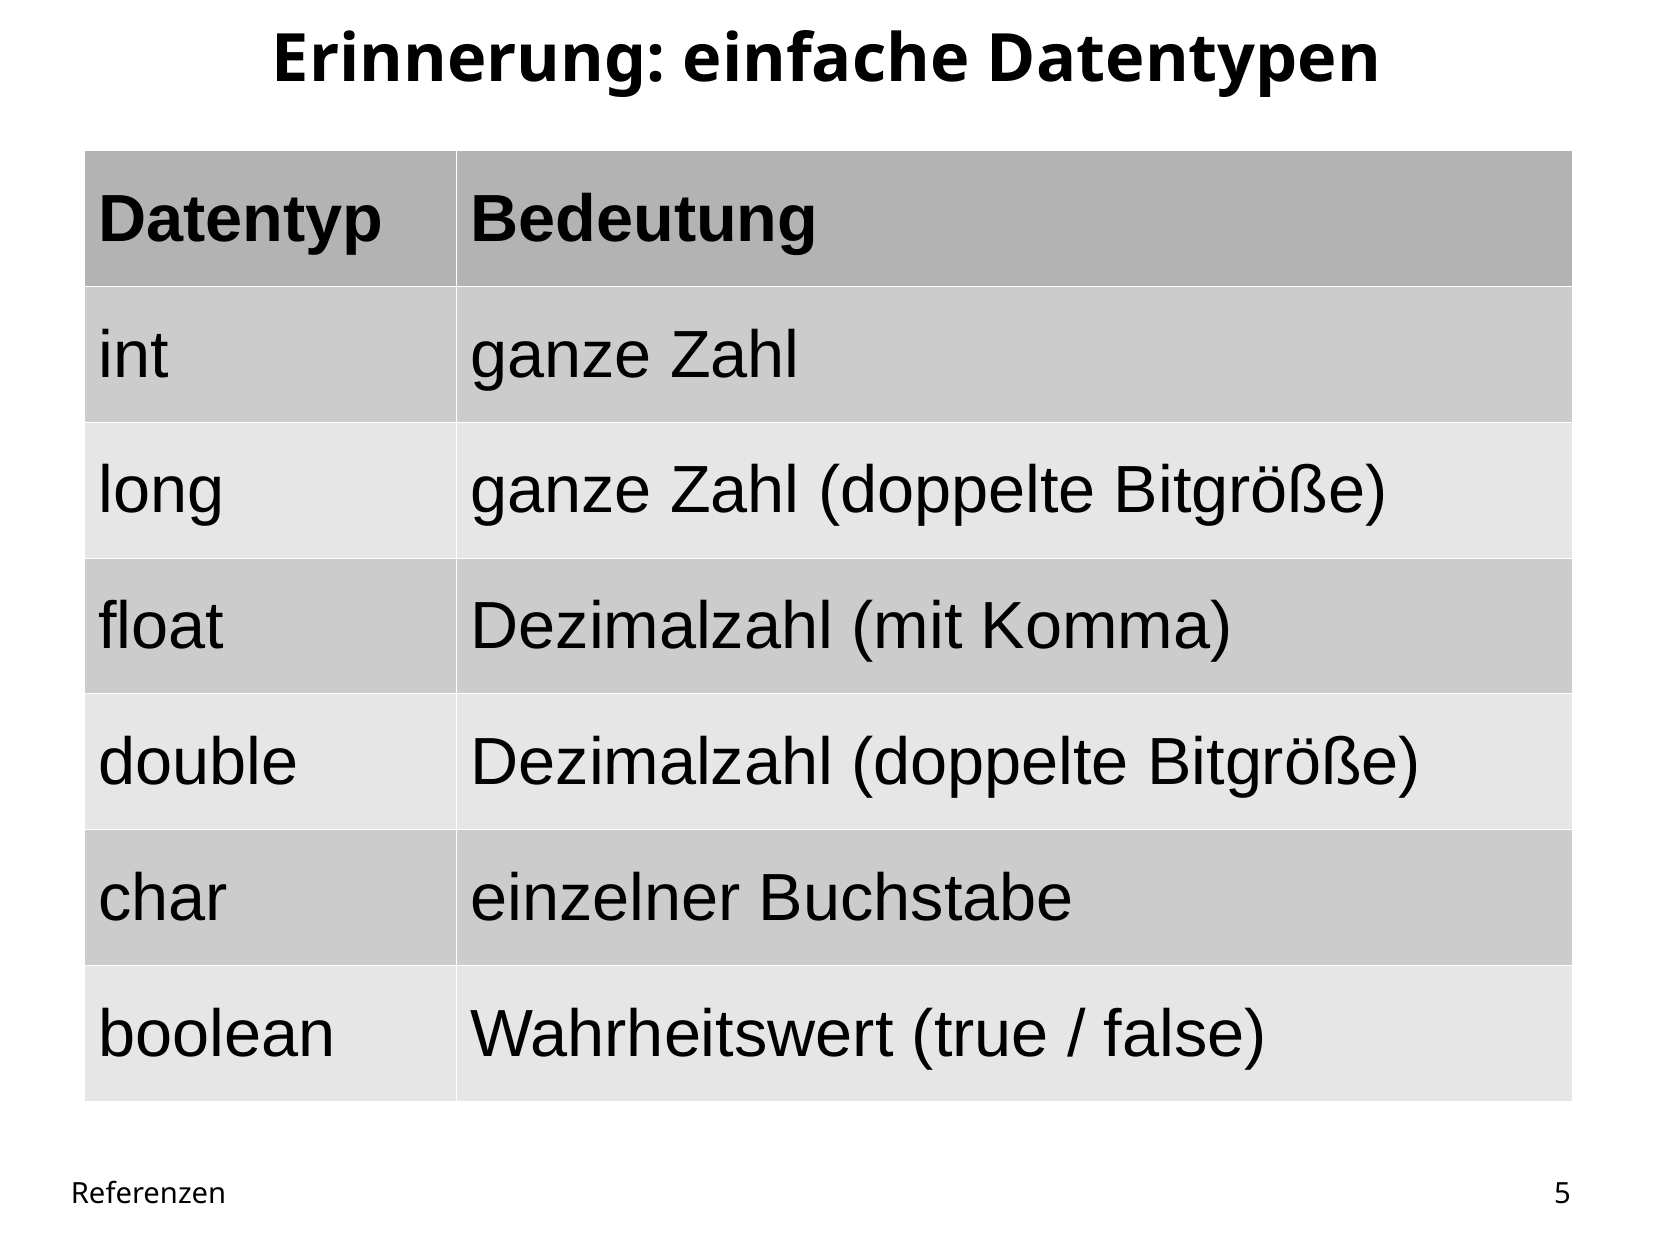

# Erinnerung: einfache Datentypen
| Datentyp | Bedeutung |
| --- | --- |
| int | ganze Zahl |
| long | ganze Zahl (doppelte Bitgröße) |
| float | Dezimalzahl (mit Komma) |
| double | Dezimalzahl (doppelte Bitgröße) |
| char | einzelner Buchstabe |
| boolean | Wahrheitswert (true / false) |
Referenzen
5